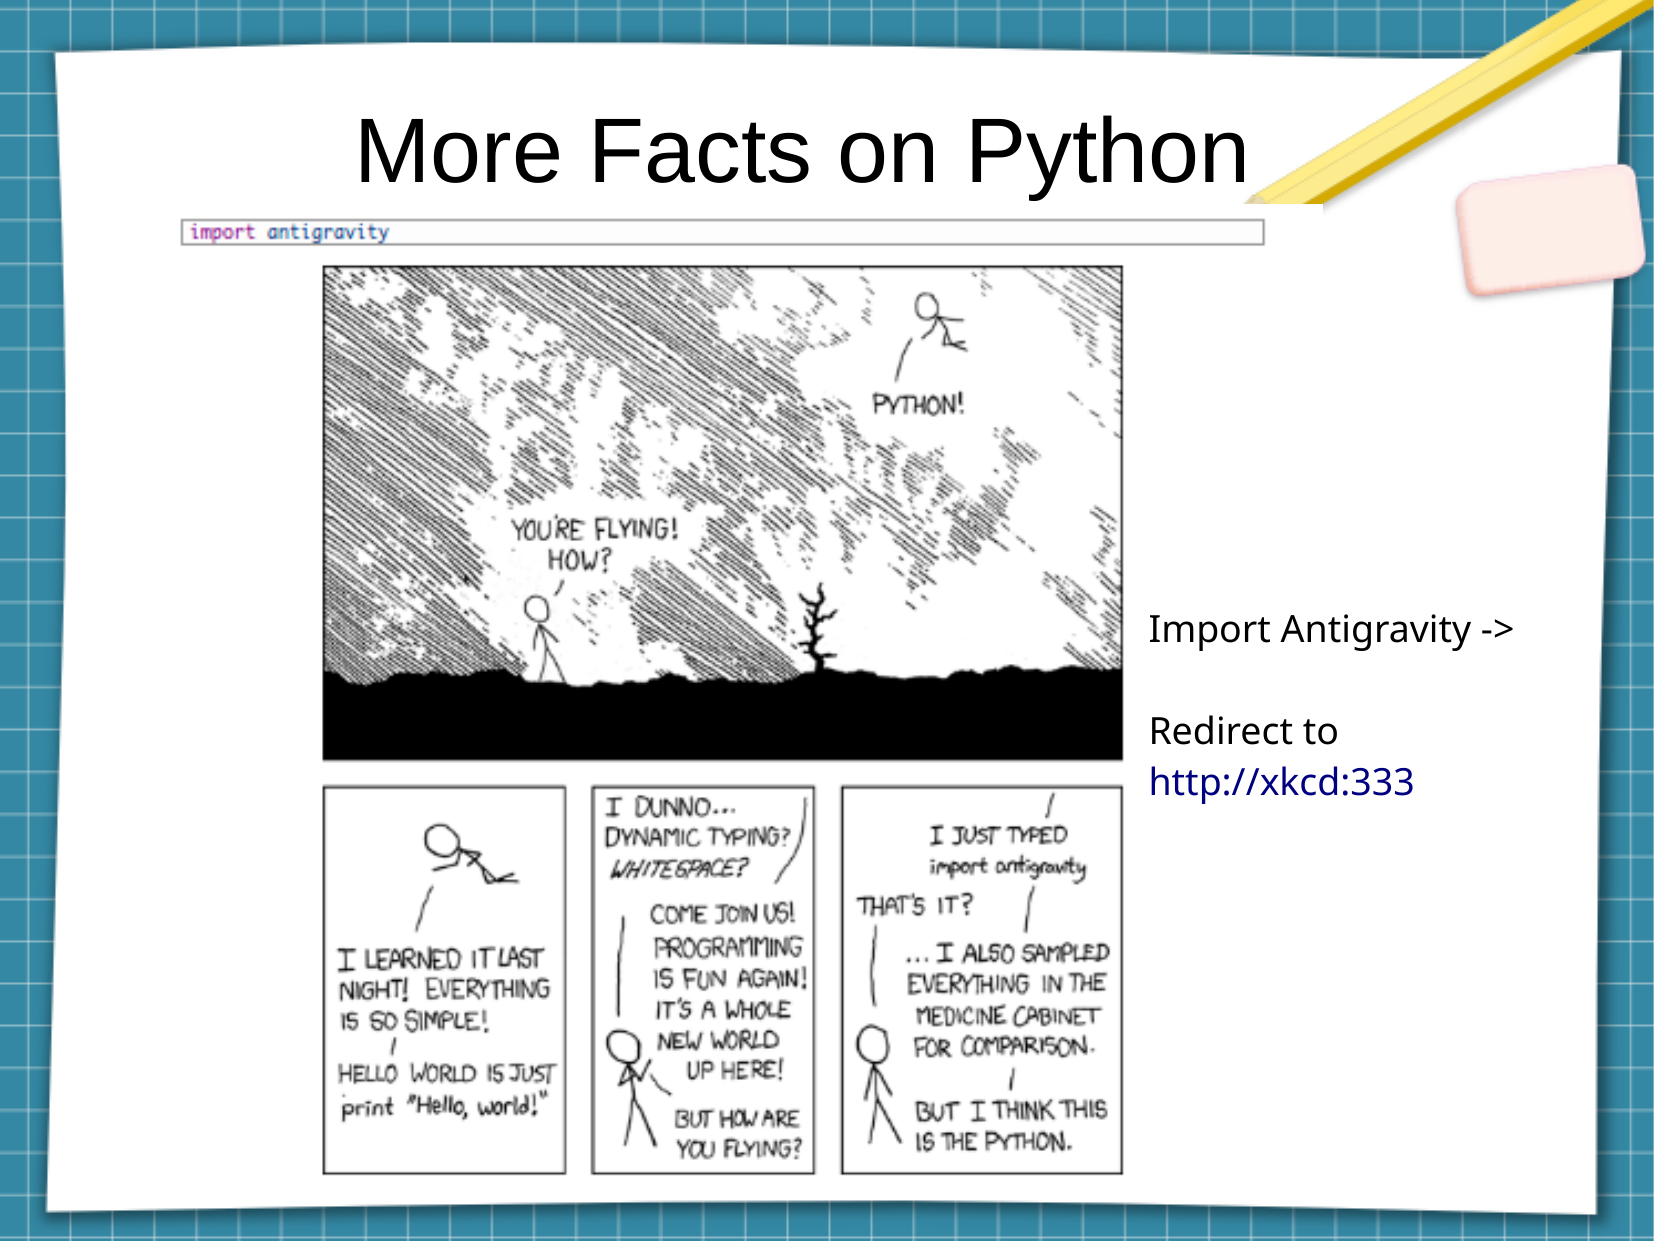

# More Facts on Python
Import Antigravity ->
Redirect to http://xkcd:333